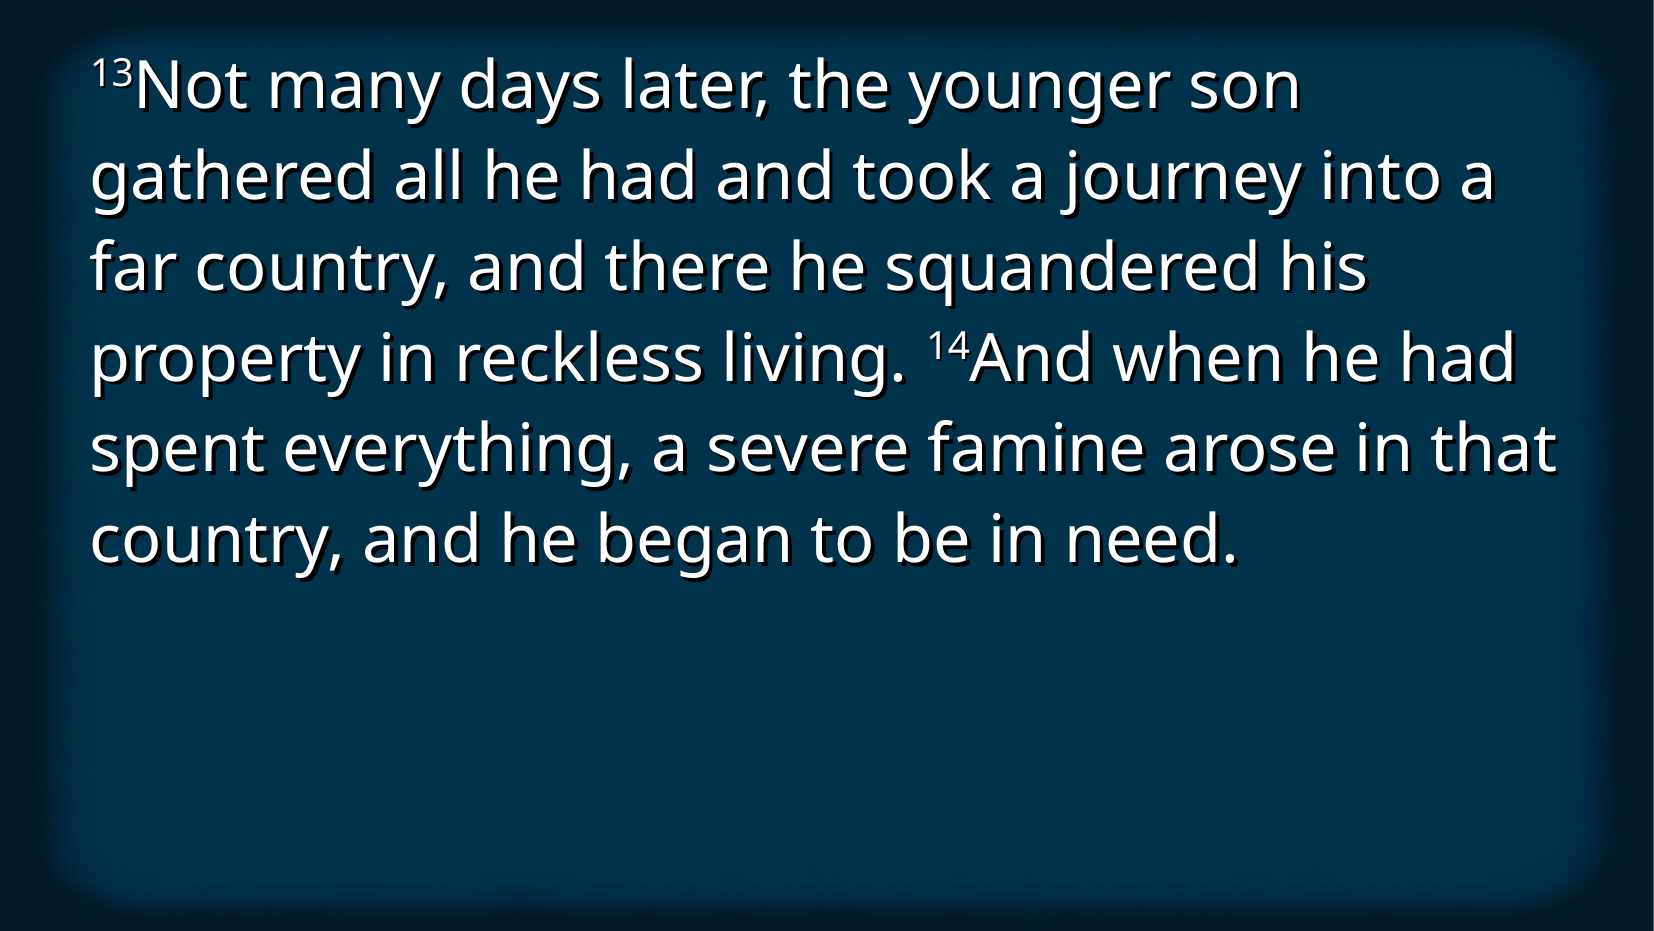

13Not many days later, the younger son gathered all he had and took a journey into a far country, and there he squandered his property in reckless living. 14And when he had spent everything, a severe famine arose in that country, and he began to be in need.